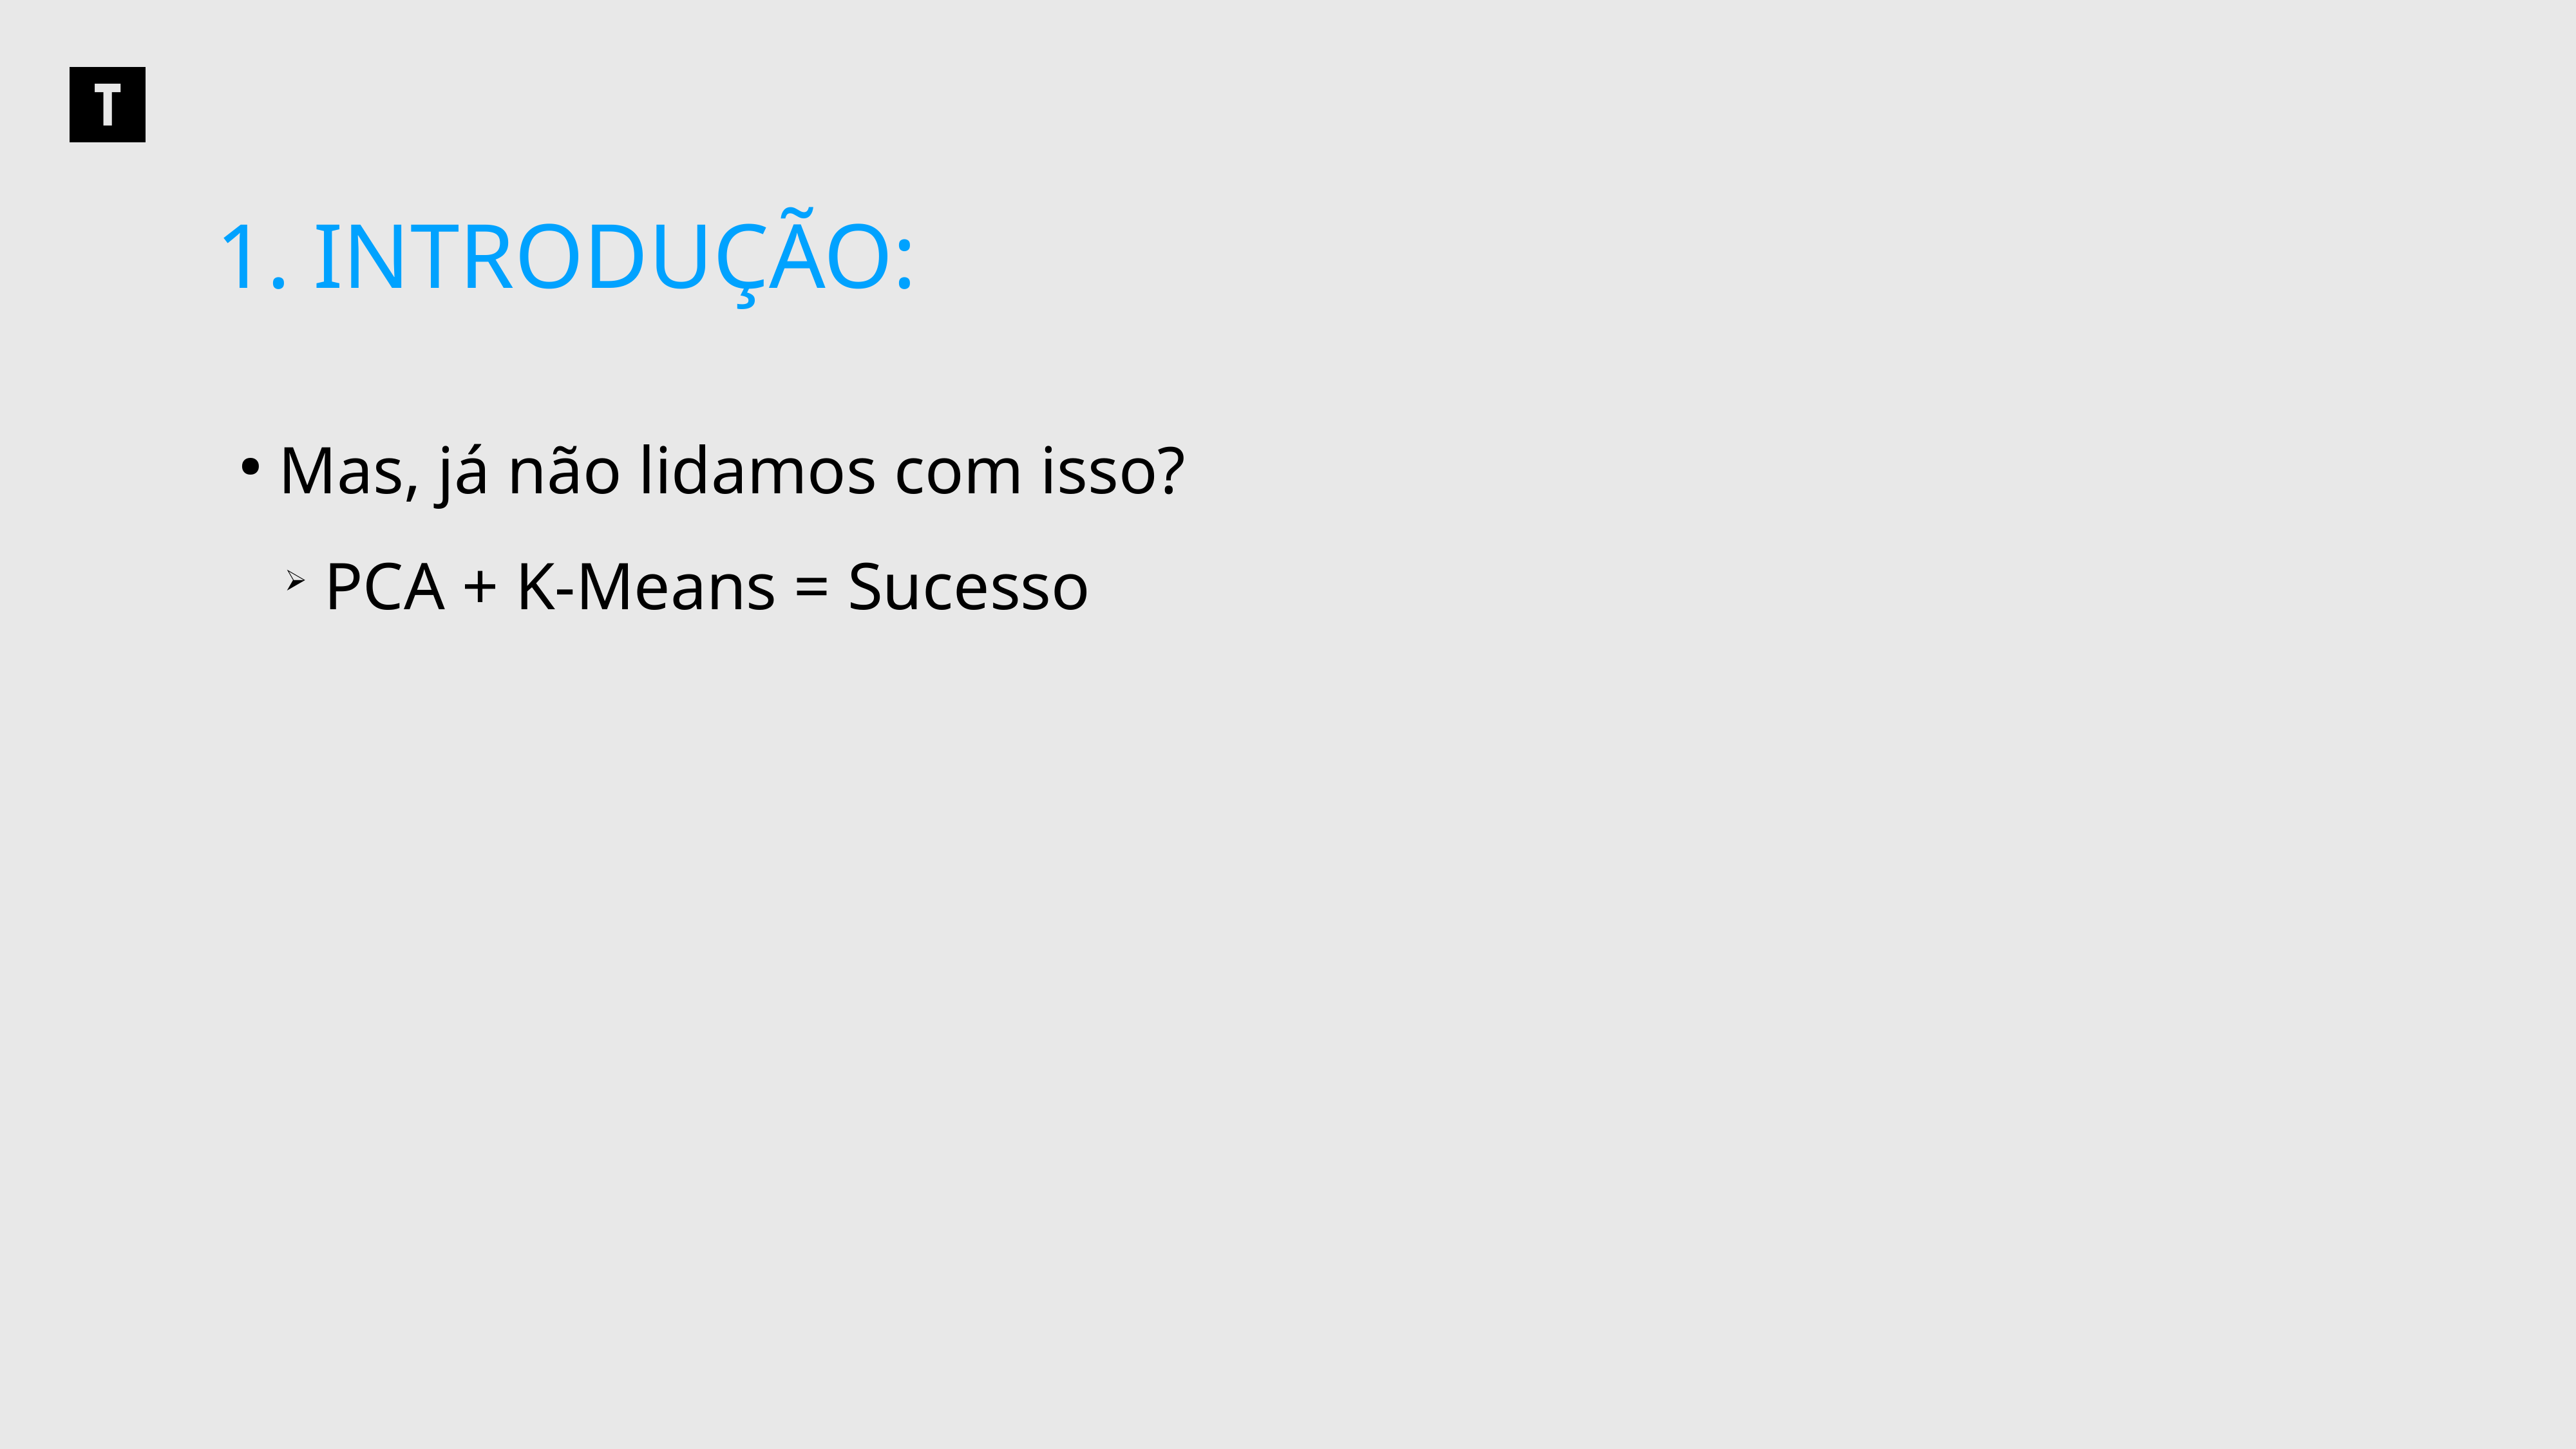

1. INTRODUÇÃO:
 Mas, já não lidamos com isso?
 PCA + K-Means = Sucesso